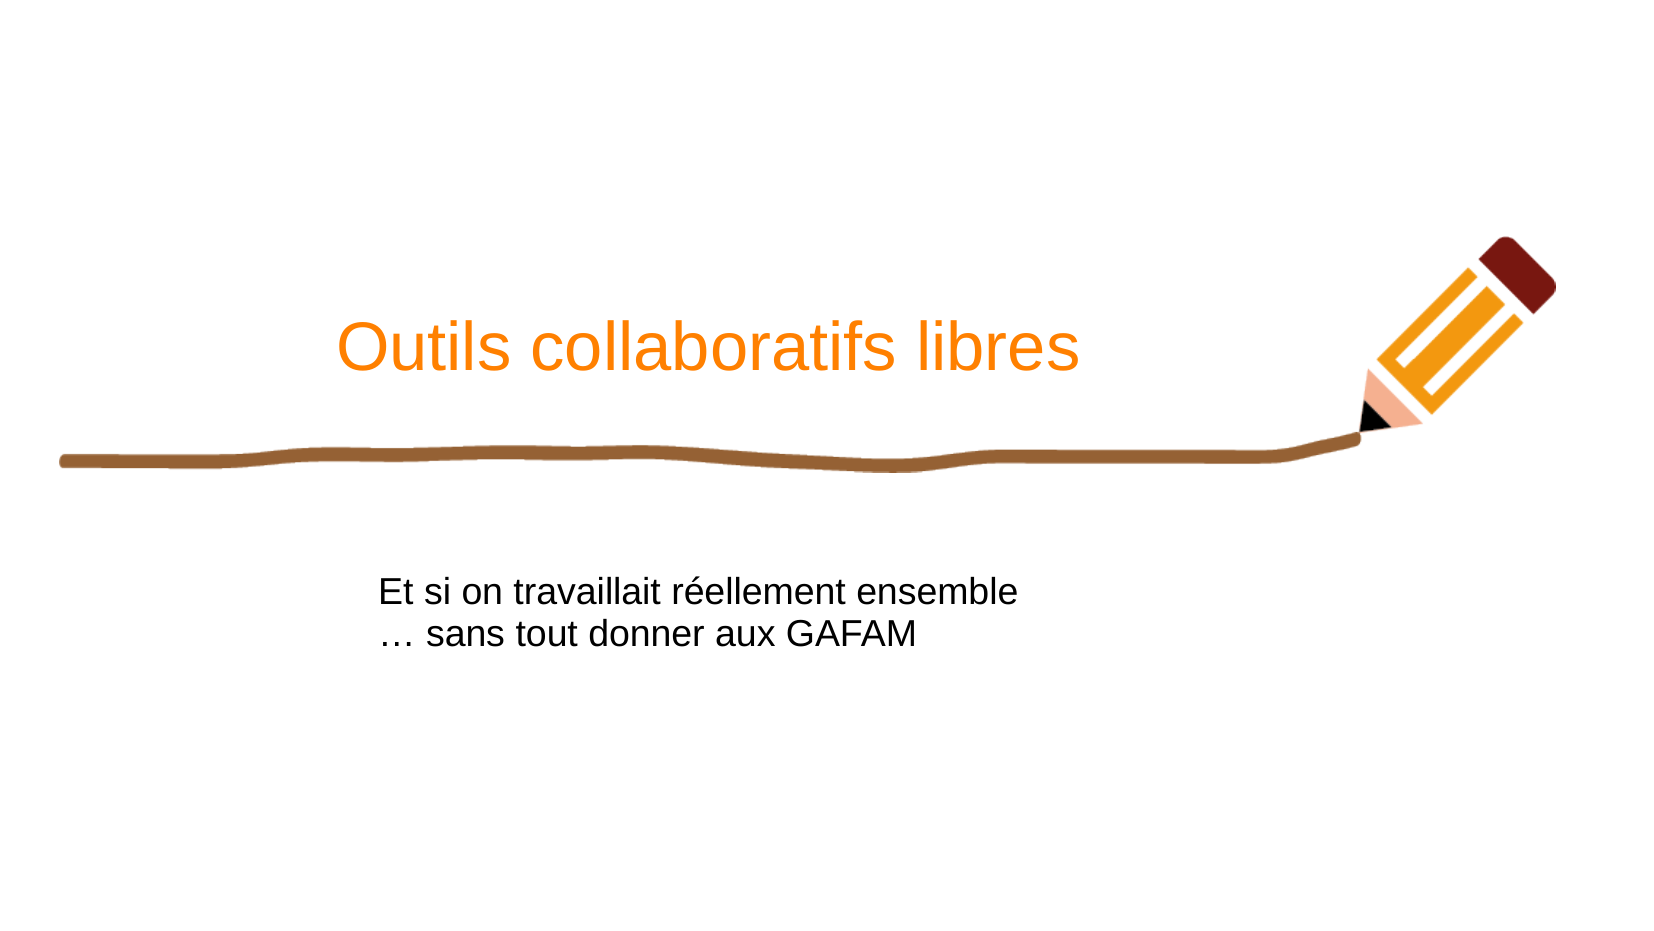

# Outils collaboratifs libres
Et si on travaillait réellement ensemble
… sans tout donner aux GAFAM